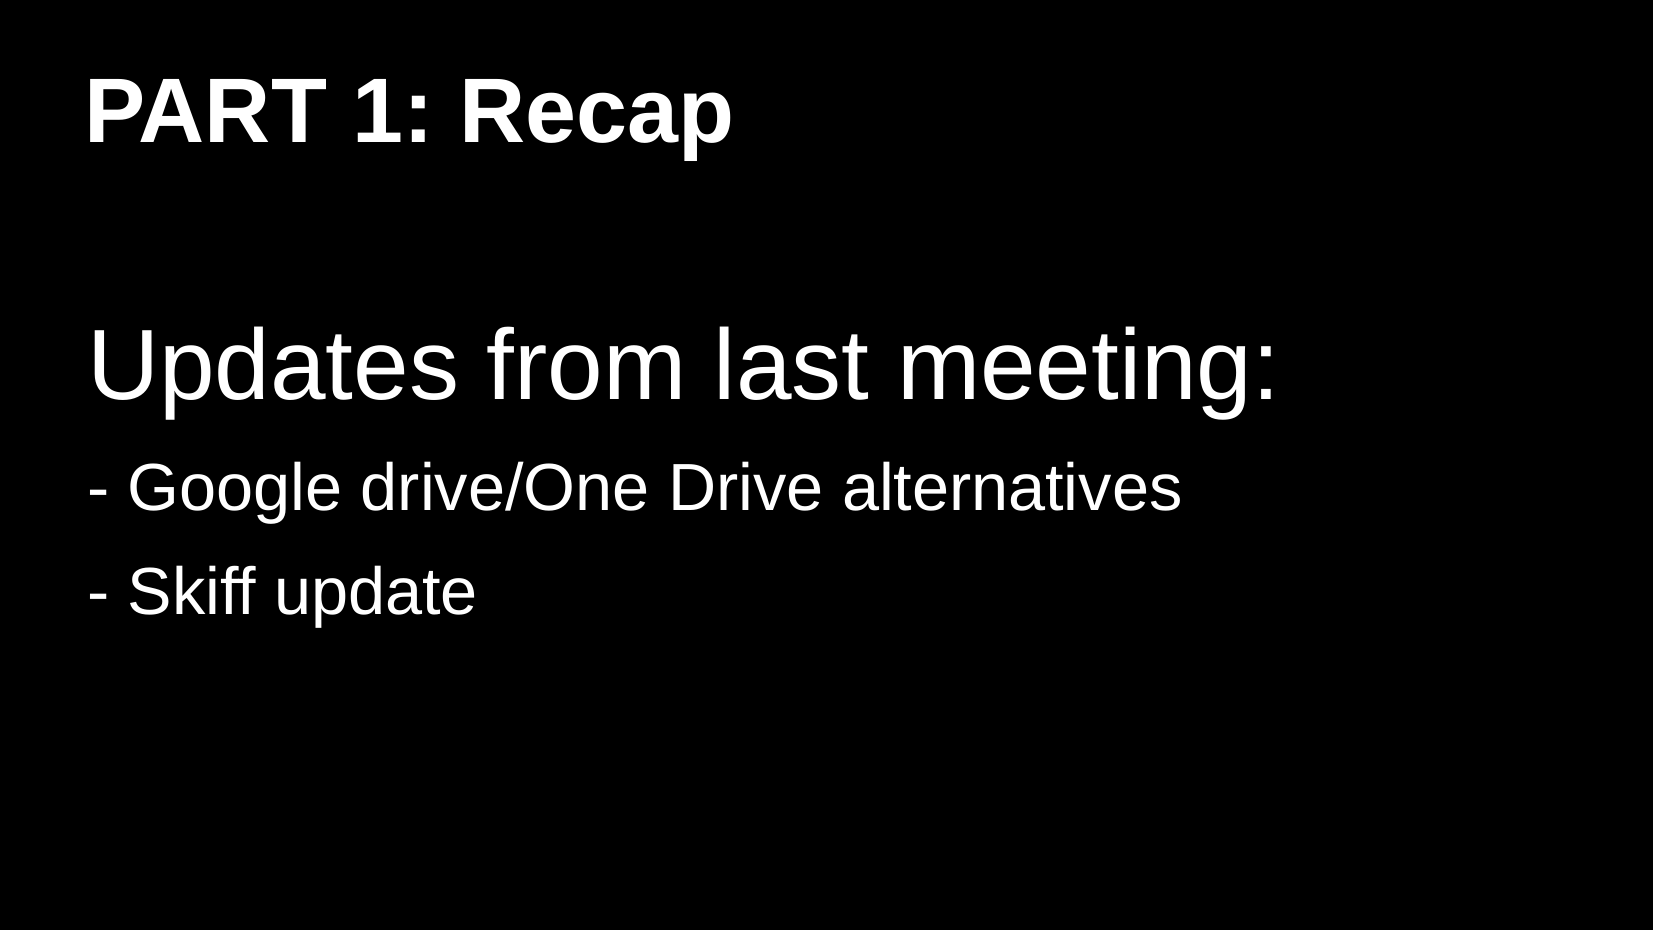

# PART 1: Recap
Updates from last meeting:
- Google drive/One Drive alternatives
- Skiff update